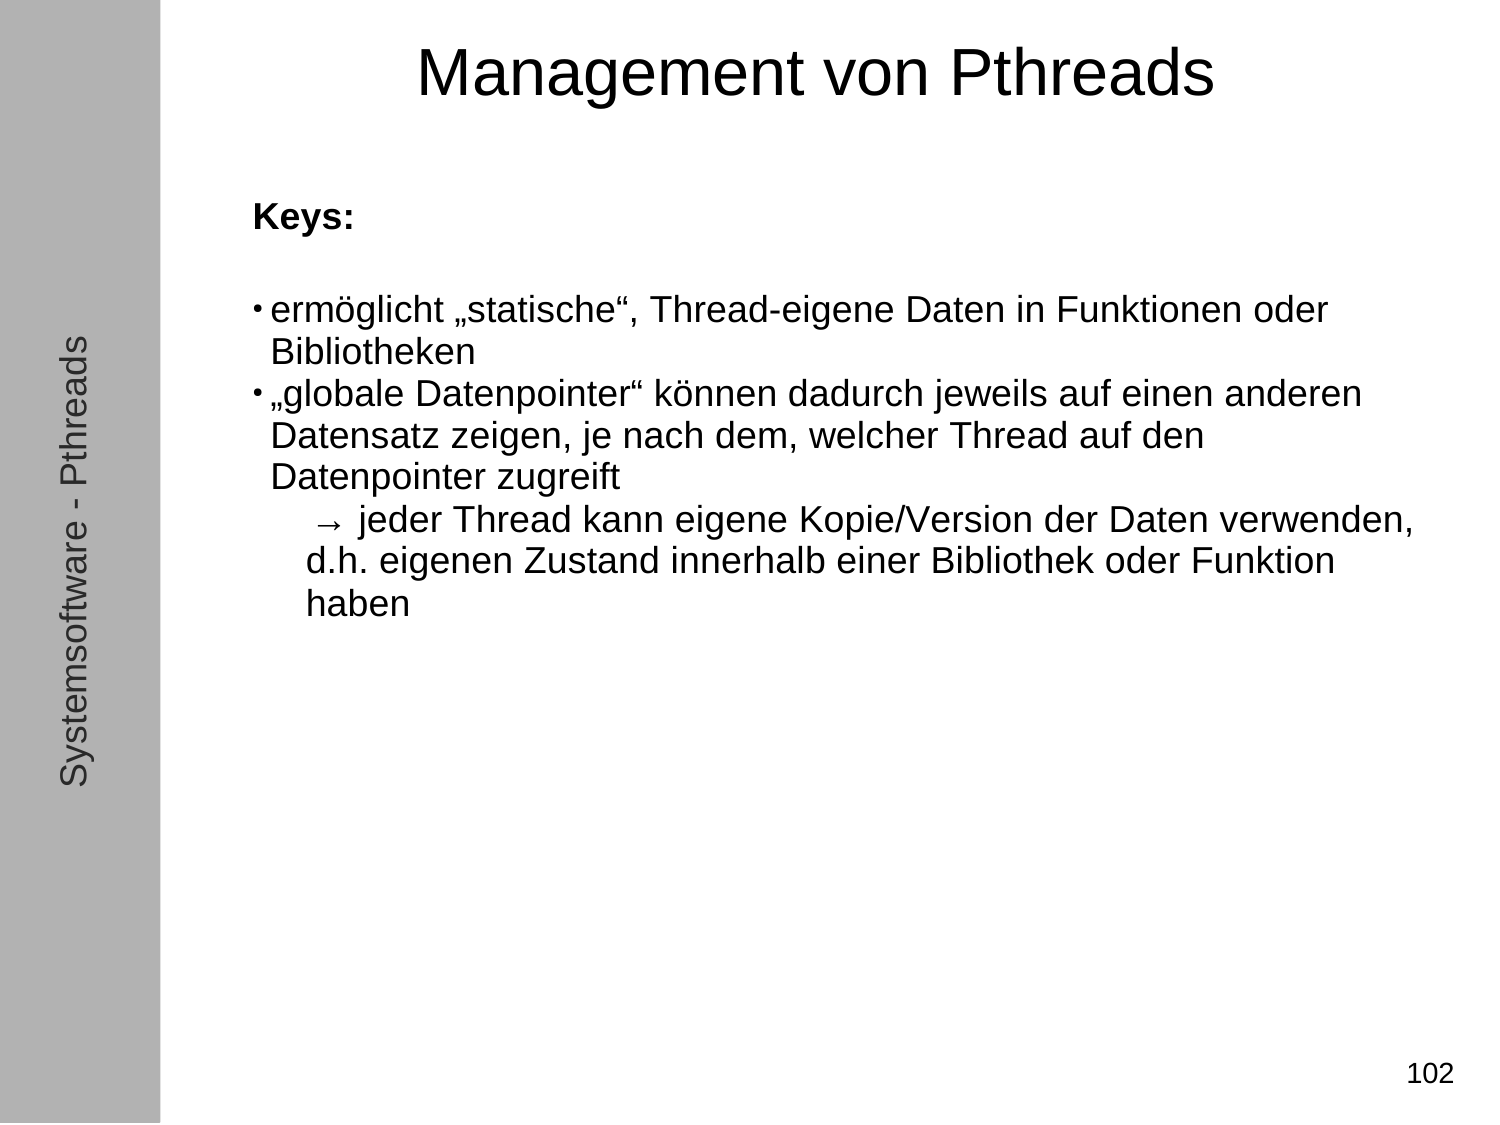

Management von Pthreads
Keys:
ermöglicht „statische“, Thread-eigene Daten in Funktionen oder Bibliotheken
„globale Datenpointer“ können dadurch jeweils auf einen anderen Datensatz zeigen, je nach dem, welcher Thread auf den Datenpointer zugreift
→ jeder Thread kann eigene Kopie/Version der Daten verwenden, d.h. eigenen Zustand innerhalb einer Bibliothek oder Funktion haben
Systemsoftware - Pthreads